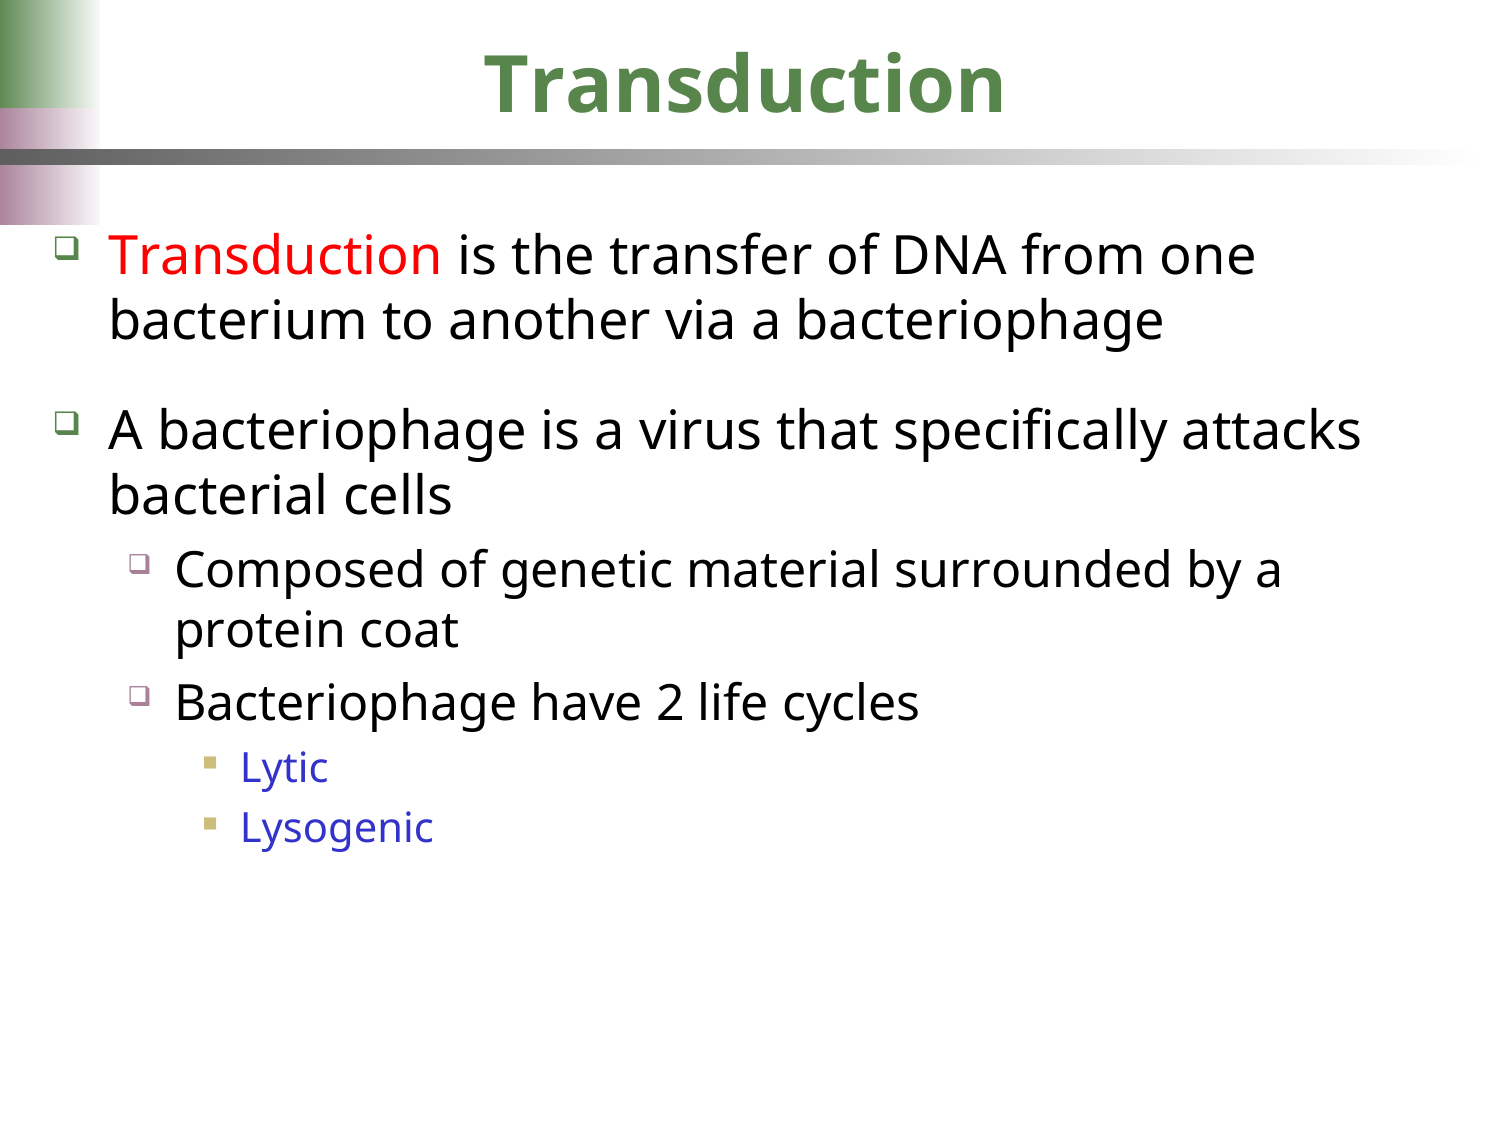

# Transduction
Transduction is the transfer of DNA from one bacterium to another via a bacteriophage
A bacteriophage is a virus that specifically attacks bacterial cells
Composed of genetic material surrounded by a protein coat
Bacteriophage have 2 life cycles
Lytic
Lysogenic